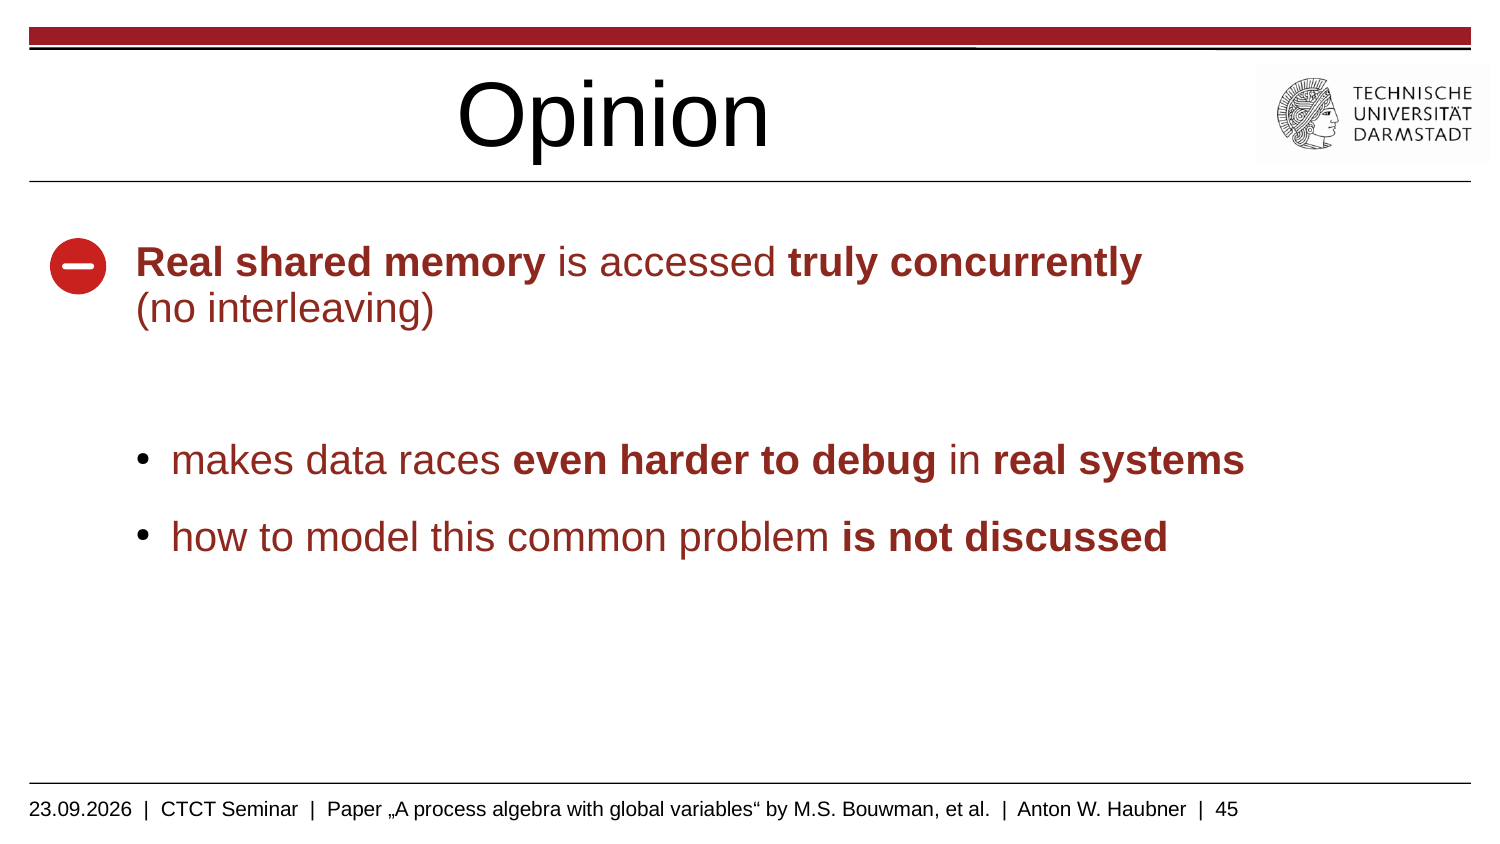

# Opinion
Real shared memory is accessed truly concurrently
(no interleaving)
makes data races even harder to debug in real systems
how to model this common problem is not discussed